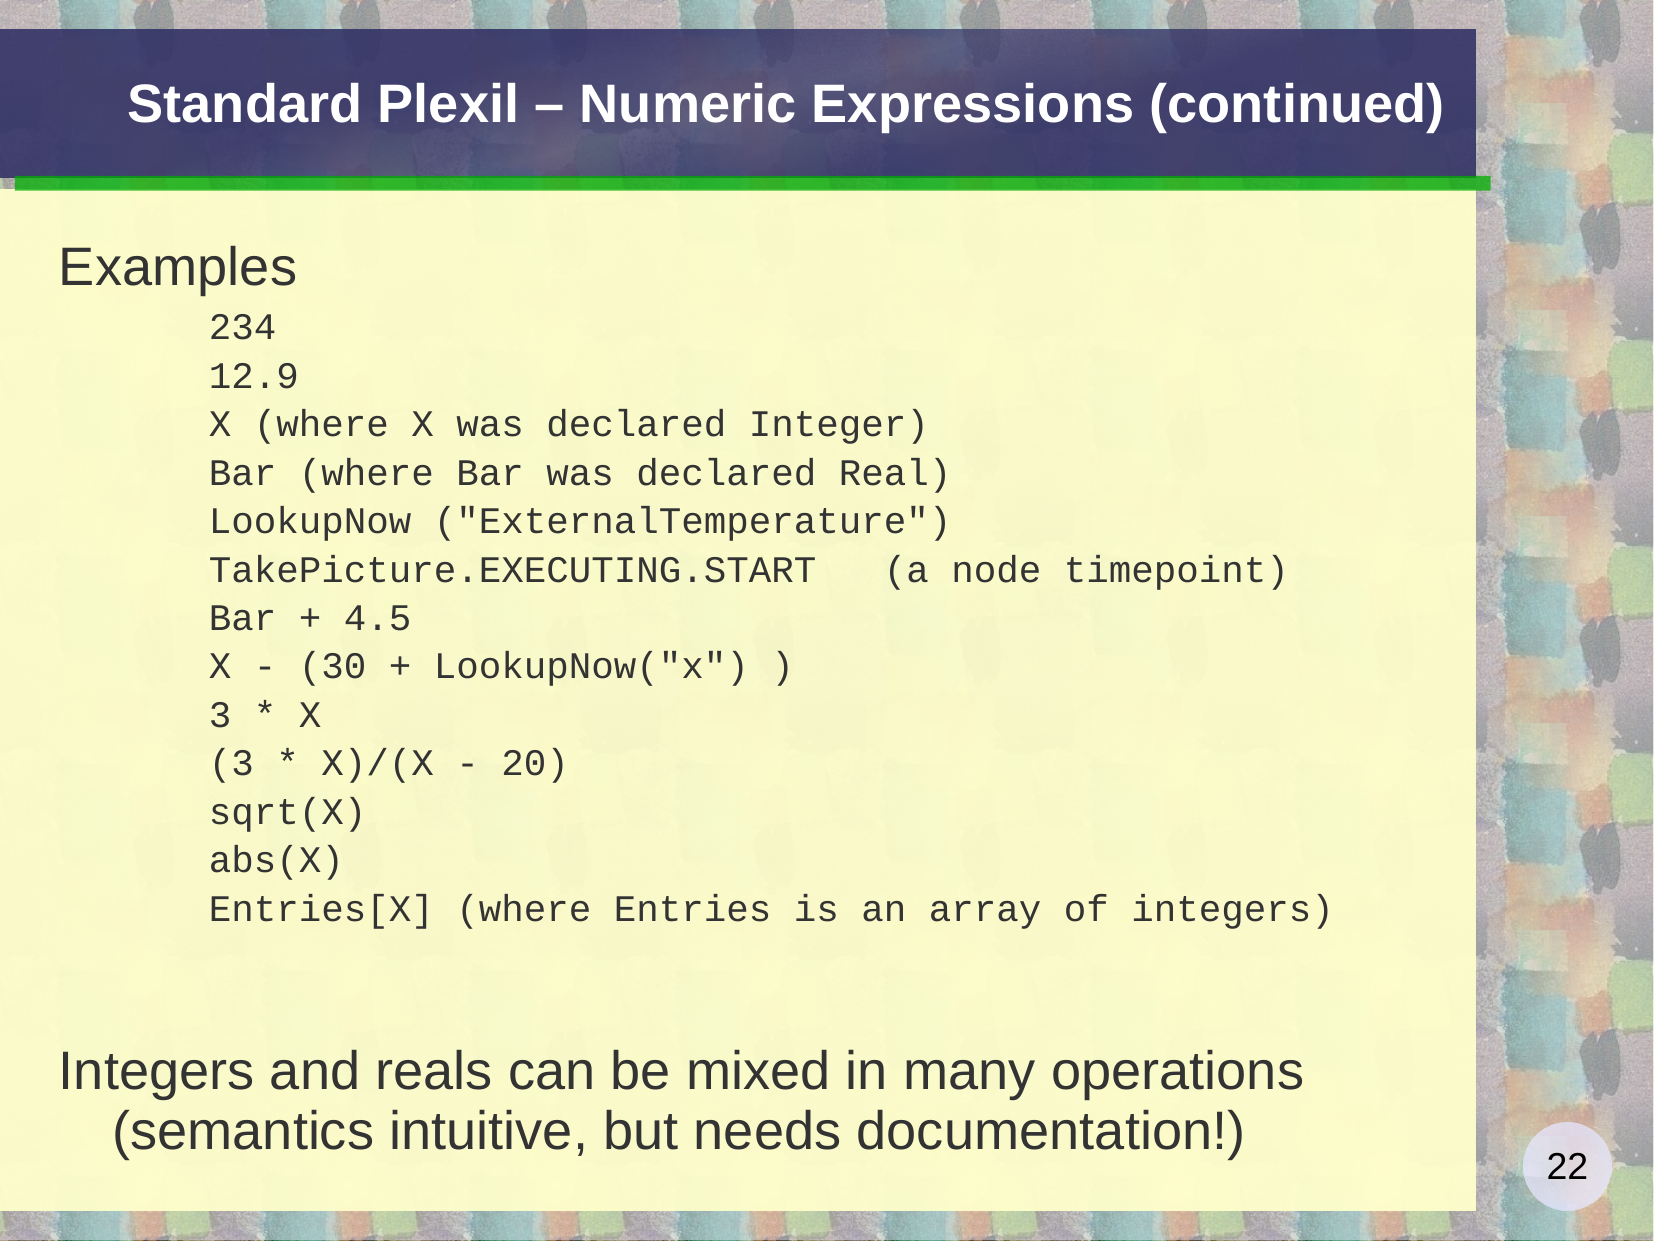

# Standard Plexil – Numeric Expressions (continued)
Examples
234
12.9
X (where X was declared Integer)
Bar (where Bar was declared Real)
LookupNow ("ExternalTemperature")
TakePicture.EXECUTING.START (a node timepoint)
Bar + 4.5
X - (30 + LookupNow("x") )
3 * X
(3 * X)/(X - 20)
sqrt(X)
abs(X)
Entries[X] (where Entries is an array of integers)
Integers and reals can be mixed in many operations (semantics intuitive, but needs documentation!)